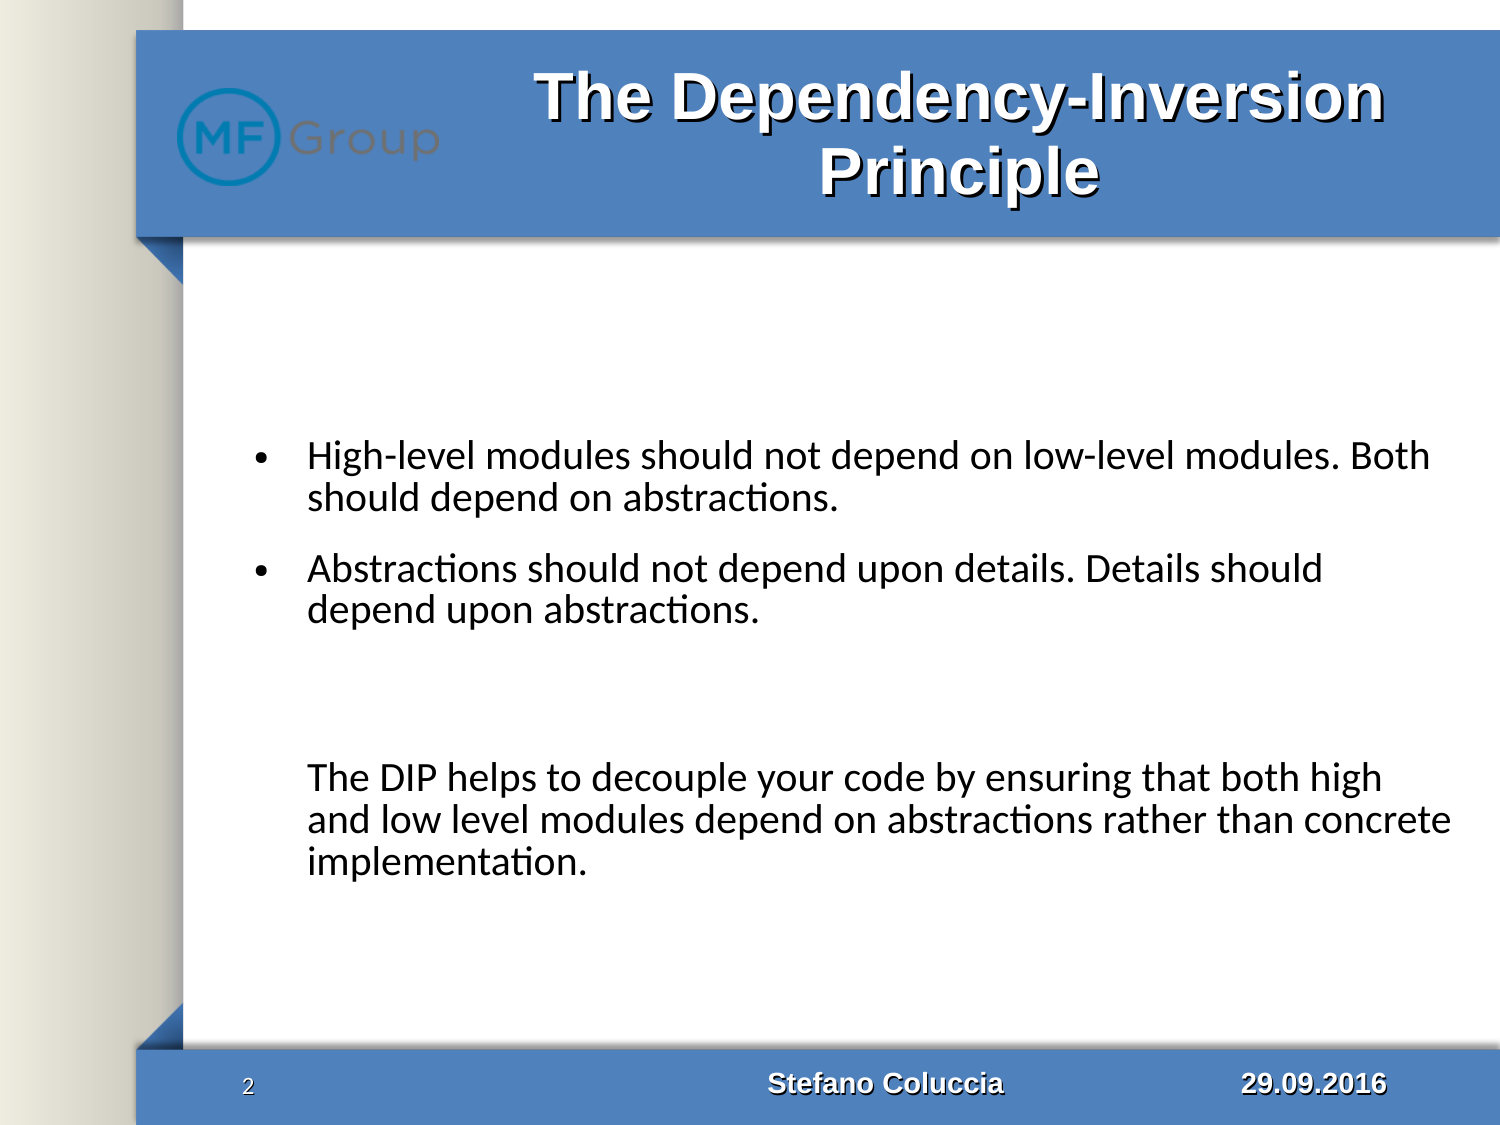

# The Dependency-Inversion Principle
High-level modules should not depend on low-level modules. Both should depend on abstractions.
Abstractions should not depend upon details. Details should depend upon abstractions.
The DIP helps to decouple your code by ensuring that both high and low level modules depend on abstractions rather than concrete implementation.
2
Stefano Coluccia
29.09.2016